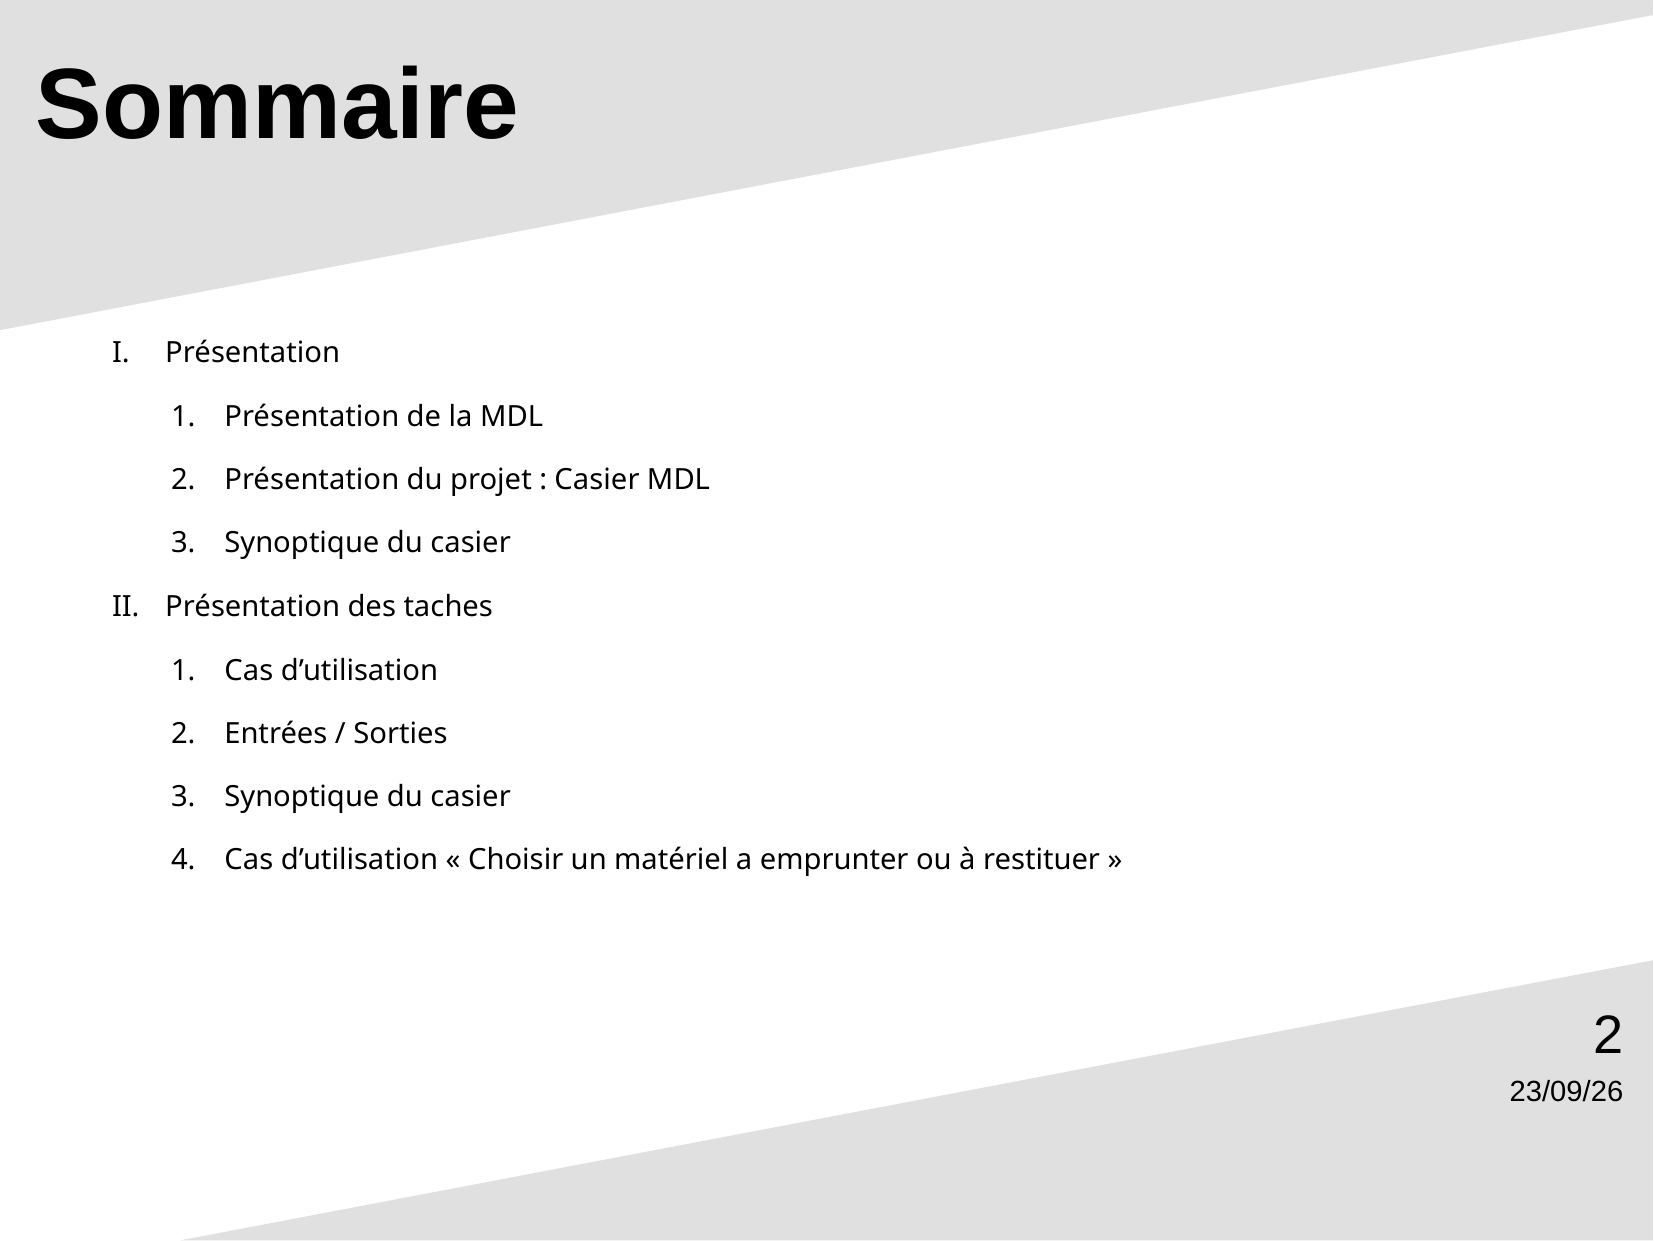

# Sommaire
Présentation
Présentation de la MDL
Présentation du projet : Casier MDL
Synoptique du casier
Présentation des taches
Cas d’utilisation
Entrées / Sorties
Synoptique du casier
Cas d’utilisation « Choisir un matériel a emprunter ou à restituer »
2